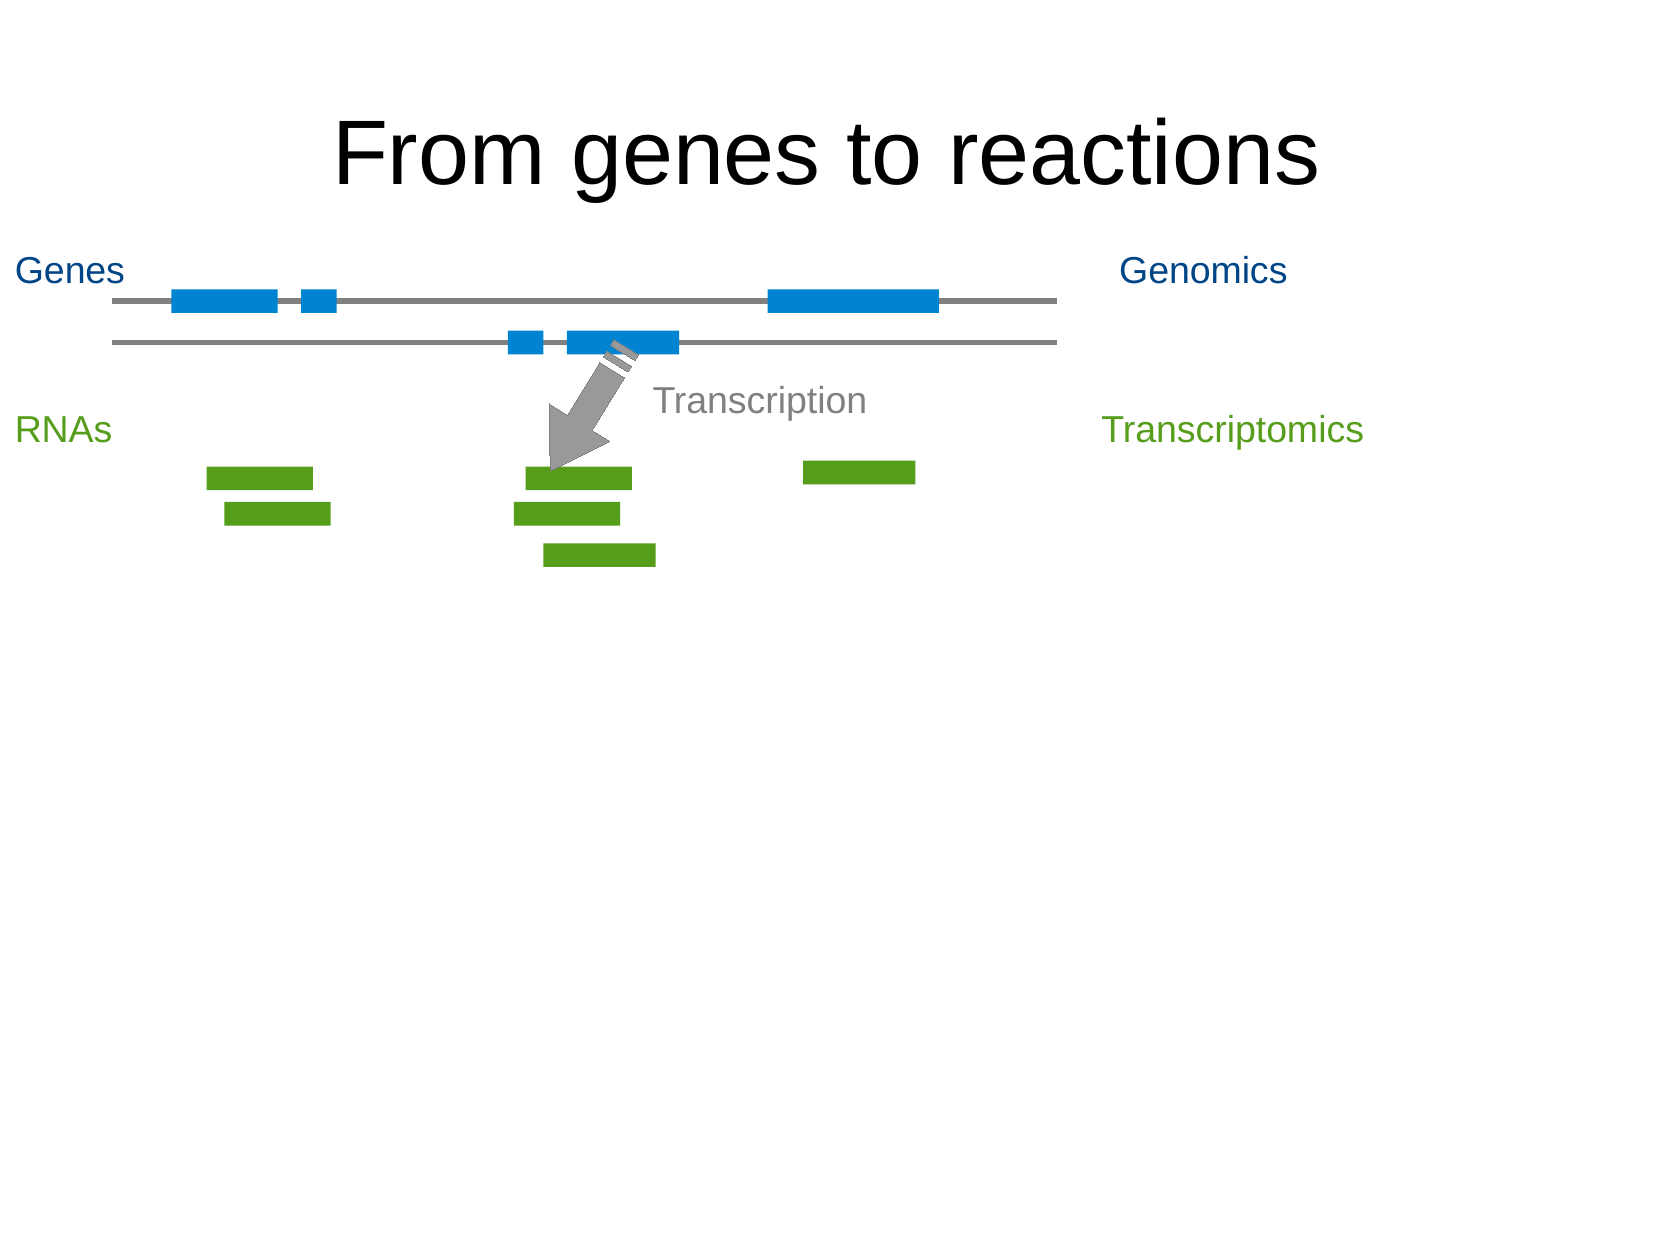

# From genes to reactions
Genes
Genomics
Transcription
RNAs
Transcriptomics